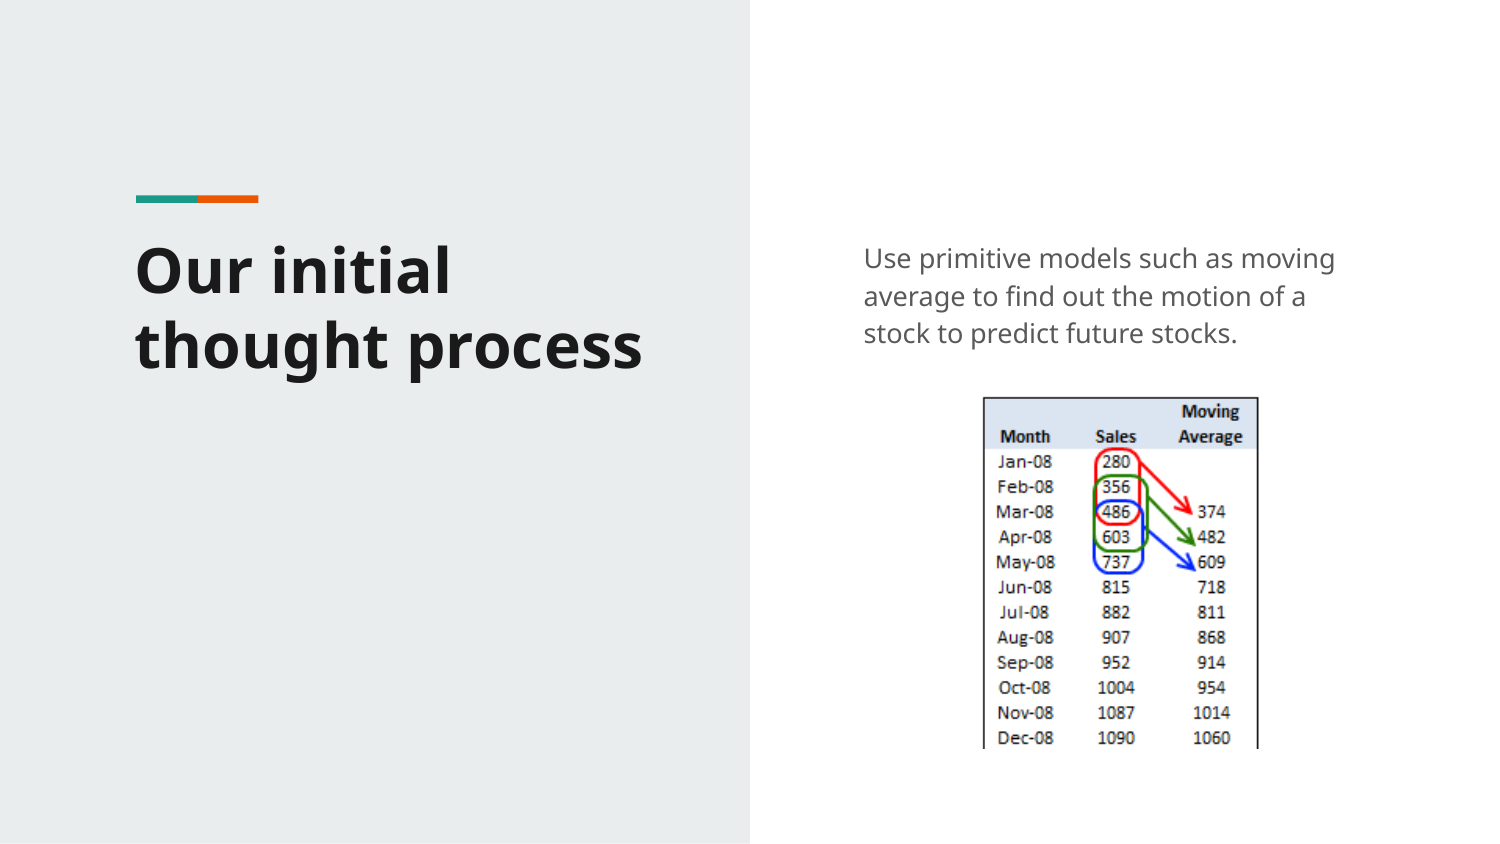

Our initial
thought process
# 1
Use primitive models such as moving average to find out the motion of a stock to predict future stocks.